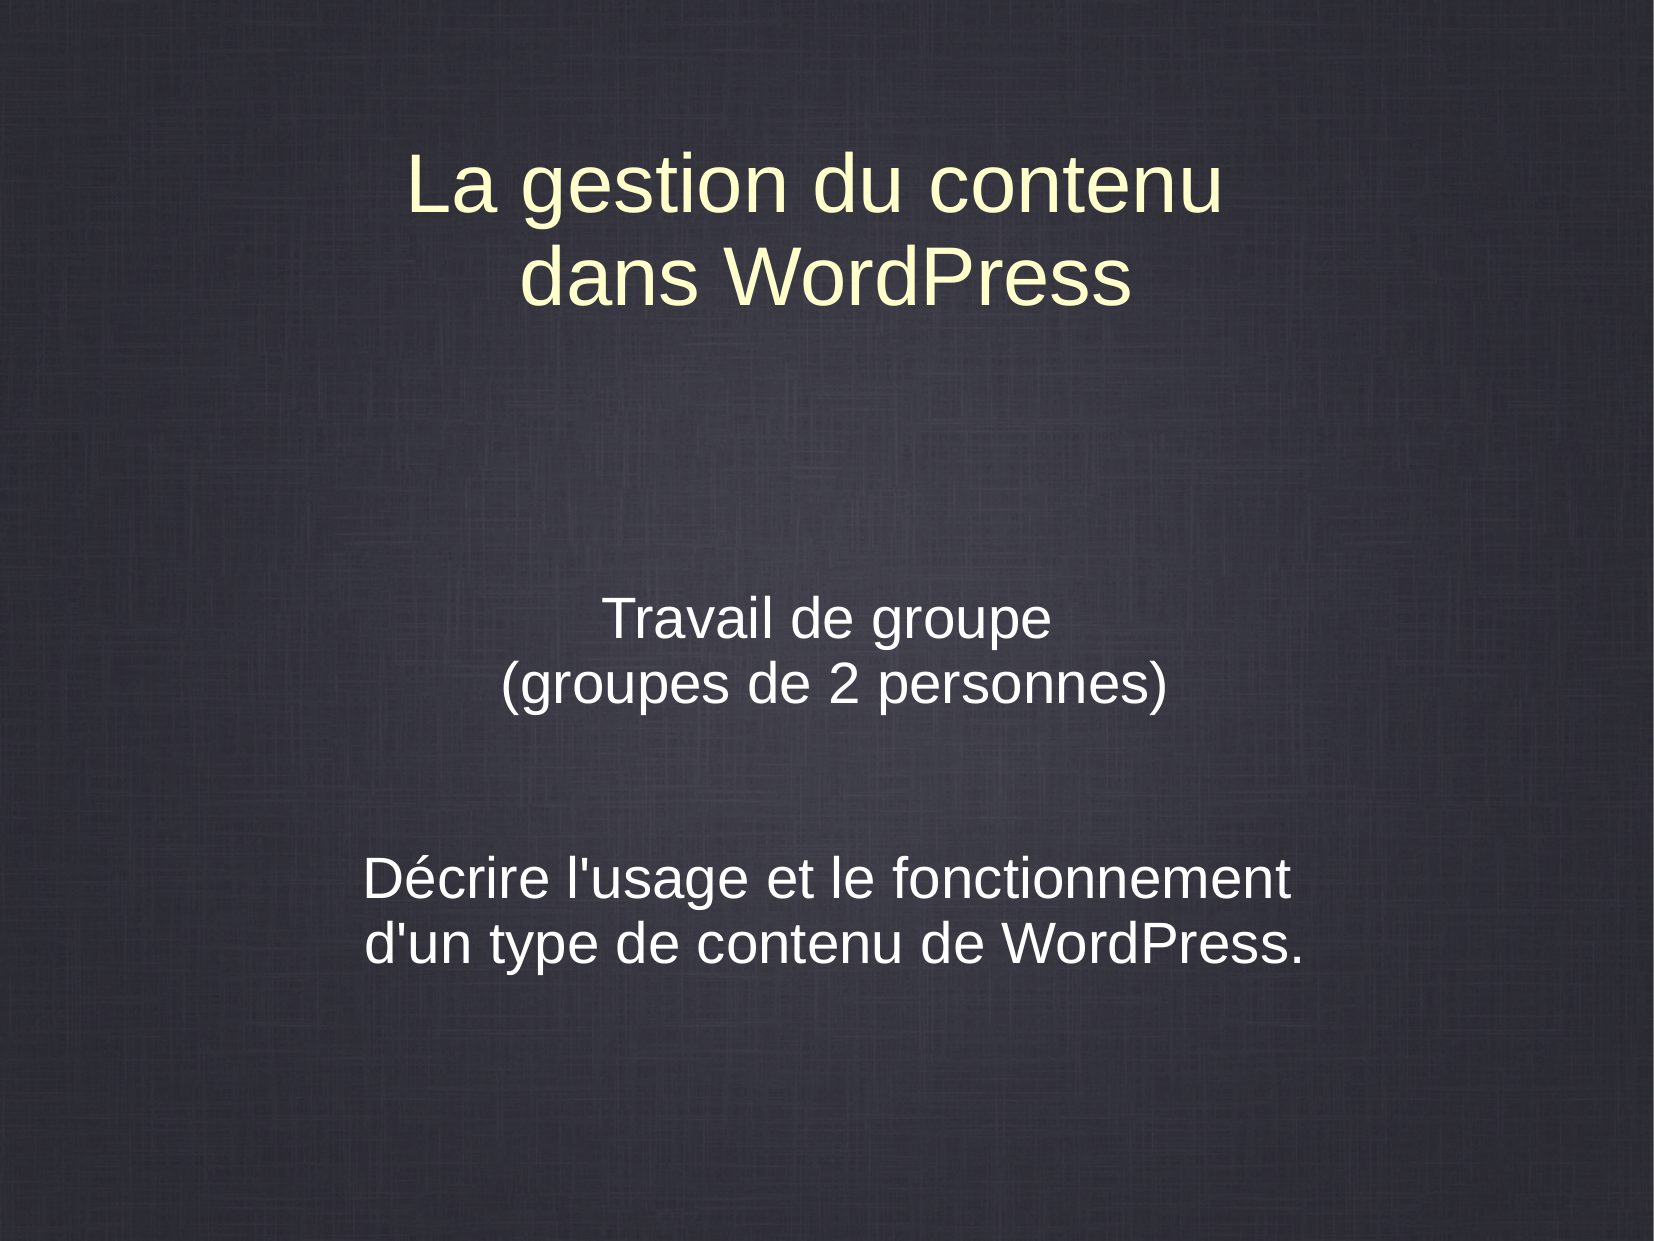

La gestion du contenu
dans WordPress
Travail de groupe
(groupes de 2 personnes)
Décrire l'usage et le fonctionnement
d'un type de contenu de WordPress.